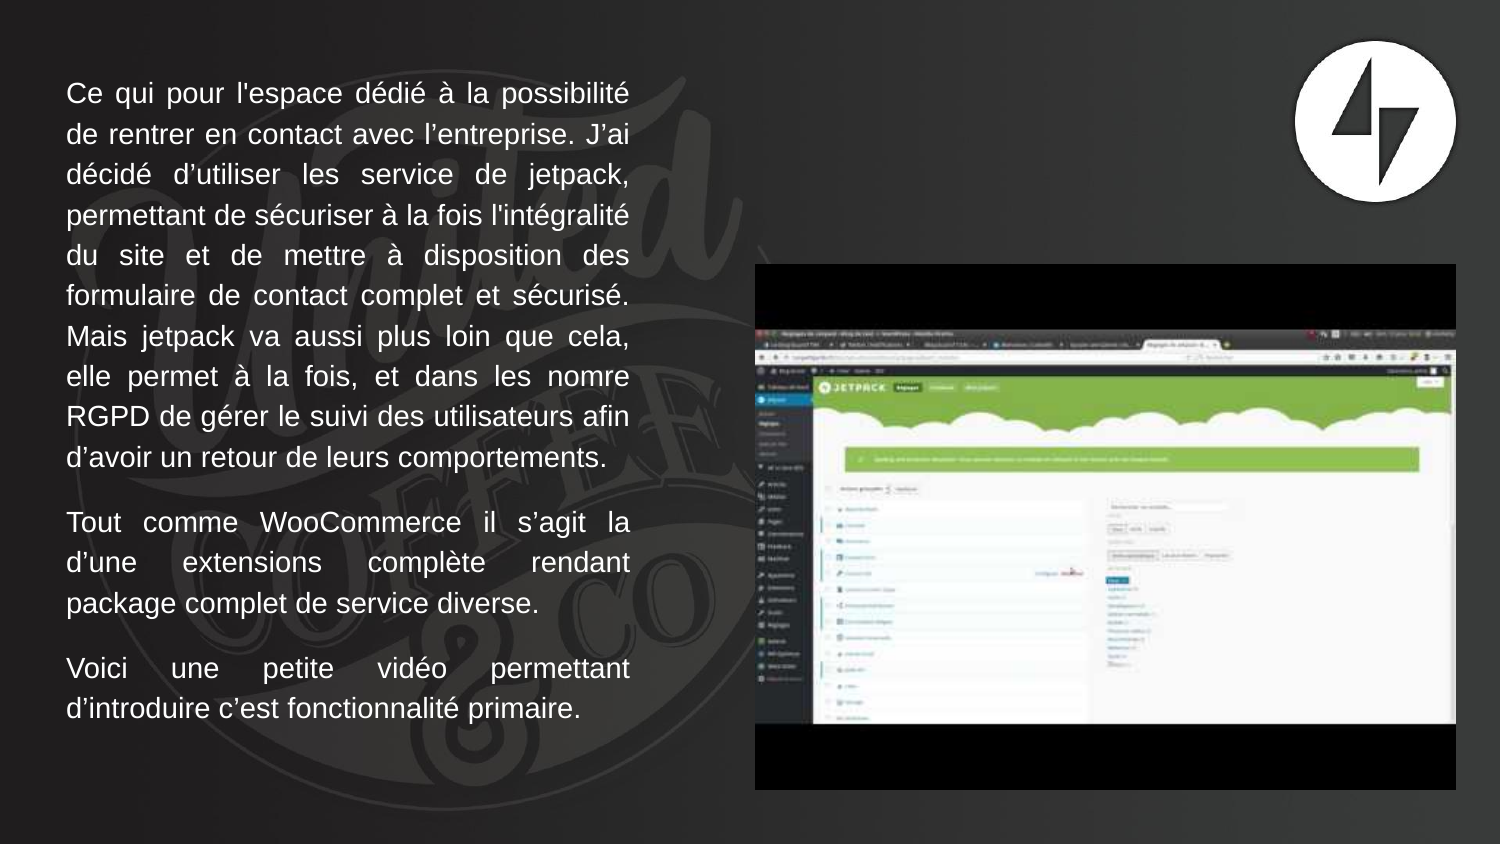

# Ce qui pour l'espace dédié à la possibilité de rentrer en contact avec l’entreprise. J’ai décidé d’utiliser les service de jetpack, permettant de sécuriser à la fois l'intégralité du site et de mettre à disposition des formulaire de contact complet et sécurisé. Mais jetpack va aussi plus loin que cela, elle permet à la fois, et dans les nomre RGPD de gérer le suivi des utilisateurs afin d’avoir un retour de leurs comportements.
Tout comme WooCommerce il s’agit la d’une extensions complète rendant package complet de service diverse.
Voici une petite vidéo permettant d’introduire c’est fonctionnalité primaire.